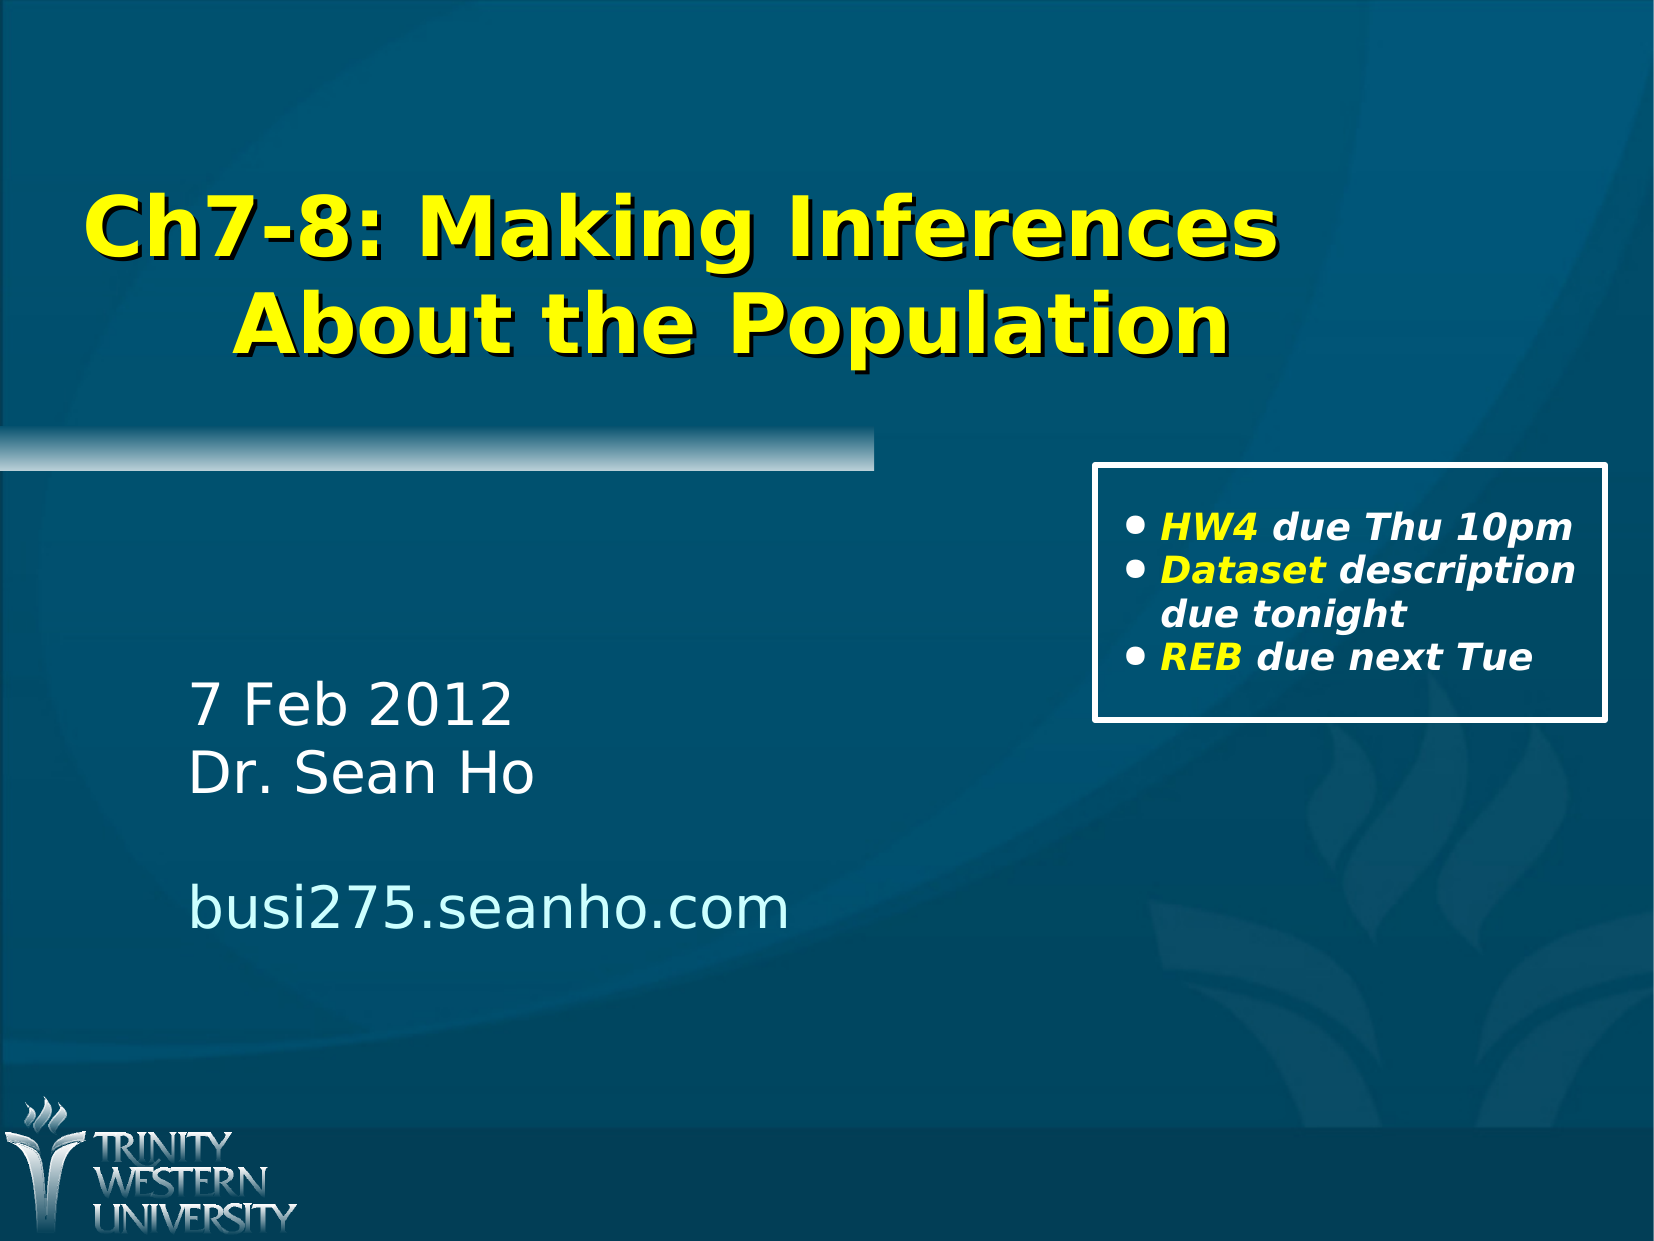

# Ch7-8: Making Inferences About the Population
HW4 due Thu 10pm
Dataset description
due tonight
REB due next Tue
7 Feb 2012
Dr. Sean Ho
busi275.seanho.com